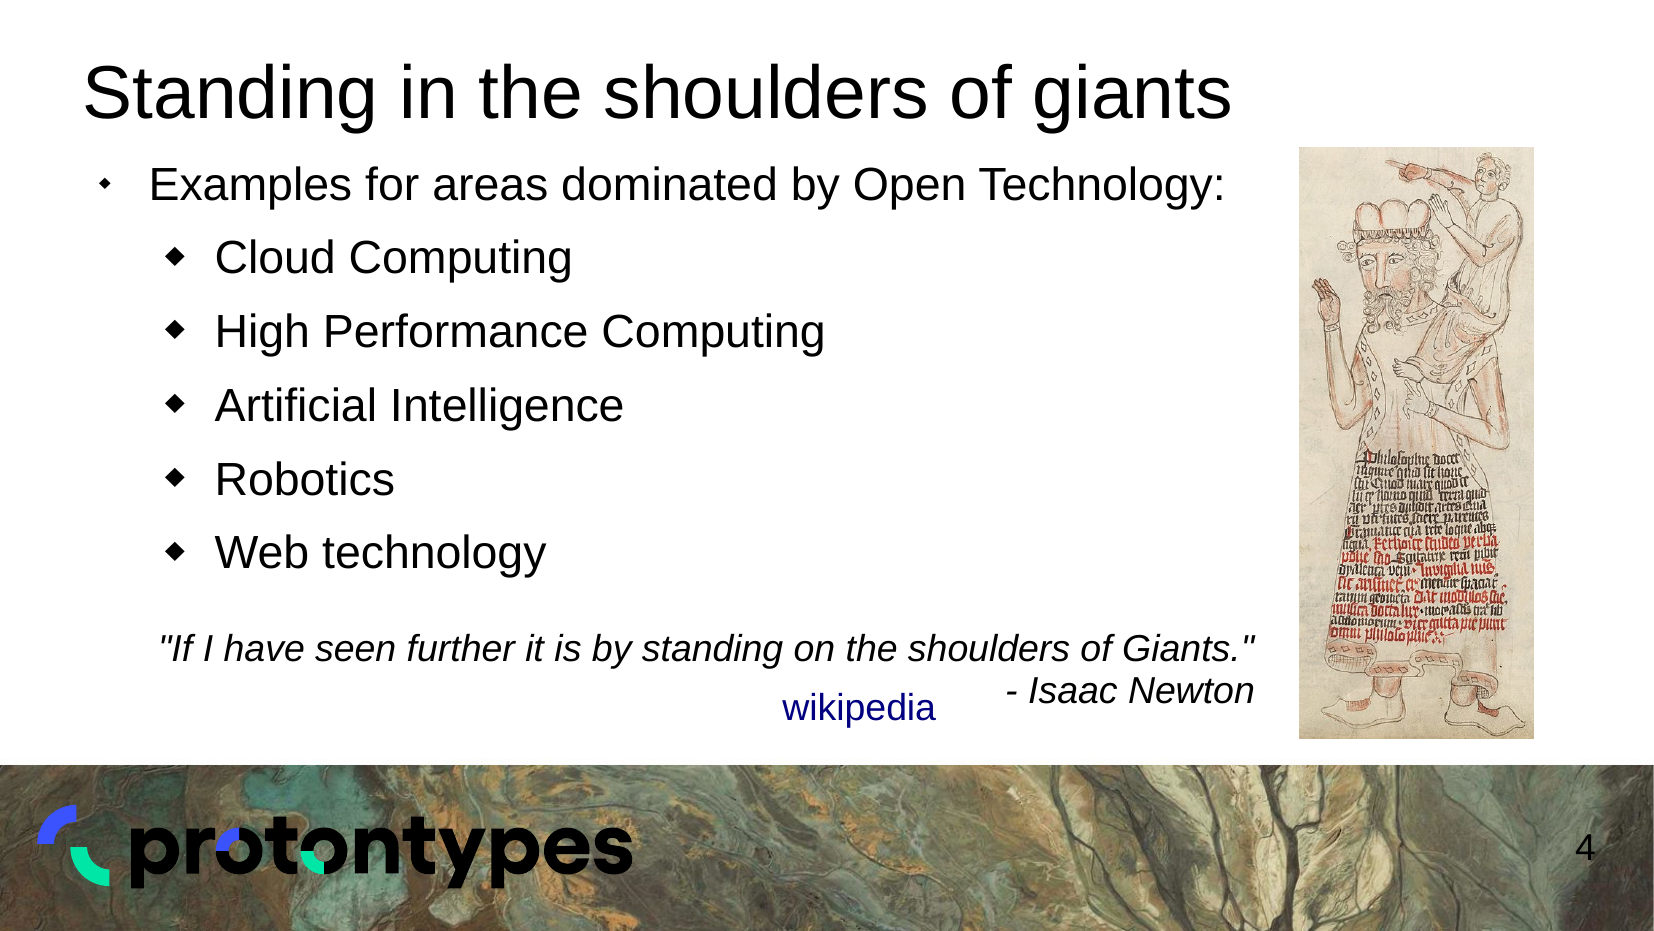

# Standing in the shoulders of giants
Examples for areas dominated by Open Technology:
Cloud Computing
High Performance Computing
Artificial Intelligence
Robotics
Web technology
"If I have seen further it is by standing on the shoulders of Giants."
- Isaac Newton
wikipedia
4